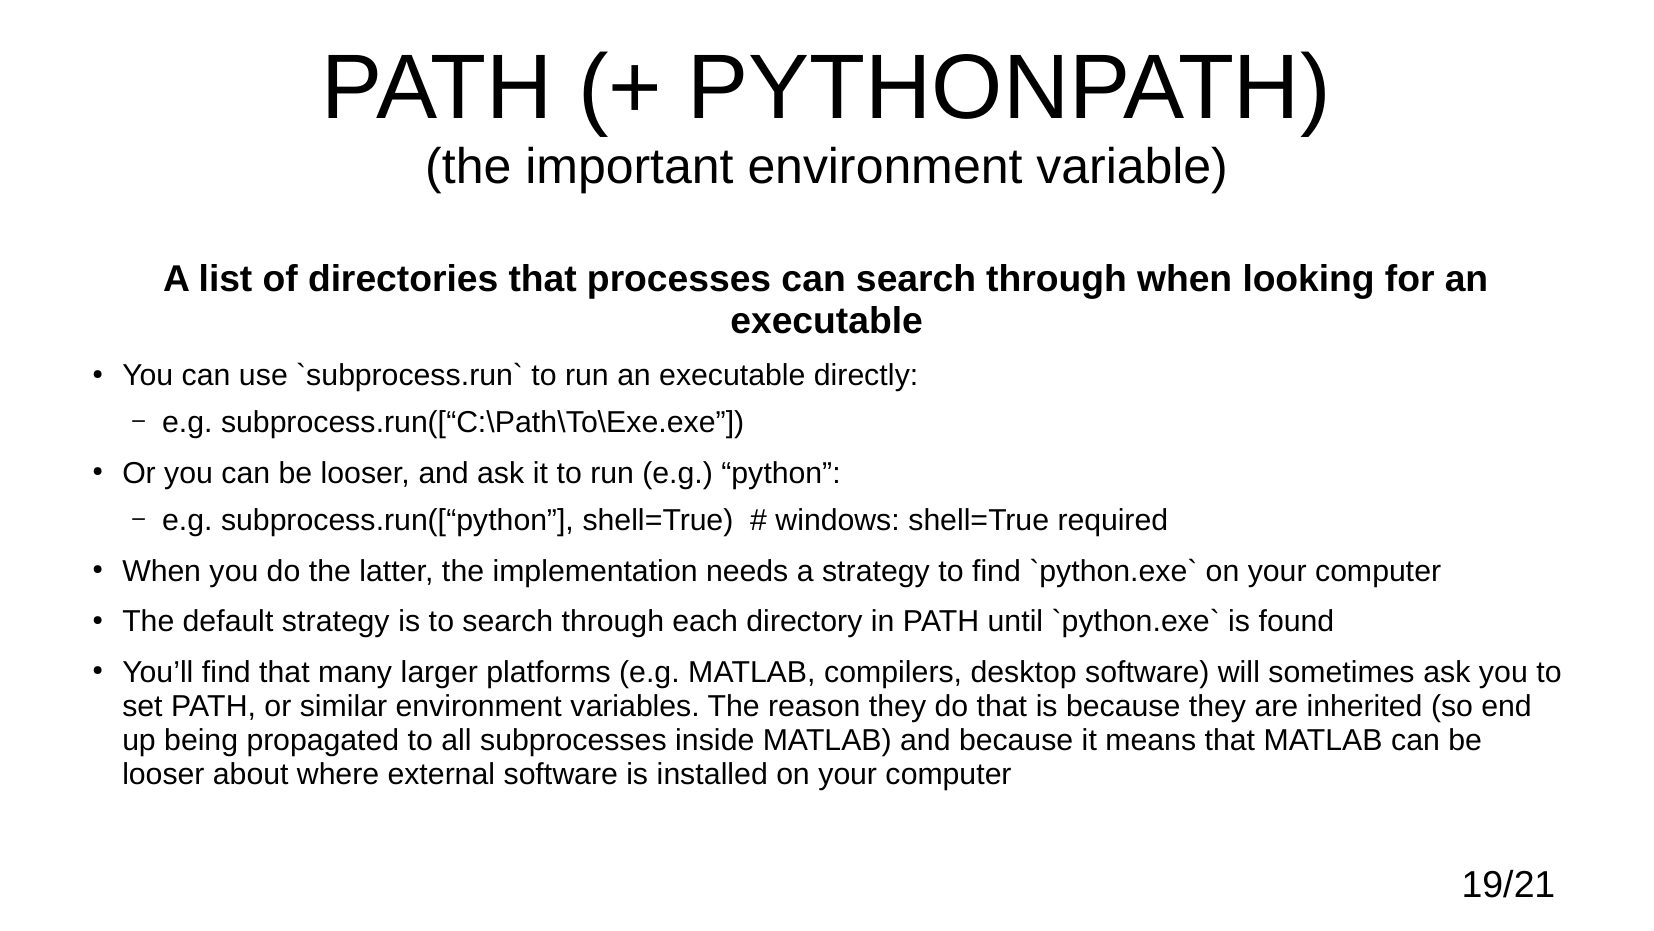

# PATH (+ PYTHONPATH) (the important environment variable)
A list of directories that processes can search through when looking for an executable
You can use `subprocess.run` to run an executable directly:
e.g. subprocess.run([“C:\Path\To\Exe.exe”])
Or you can be looser, and ask it to run (e.g.) “python”:
e.g. subprocess.run([“python”], shell=True) # windows: shell=True required
When you do the latter, the implementation needs a strategy to find `python.exe` on your computer
The default strategy is to search through each directory in PATH until `python.exe` is found
You’ll find that many larger platforms (e.g. MATLAB, compilers, desktop software) will sometimes ask you to set PATH, or similar environment variables. The reason they do that is because they are inherited (so end up being propagated to all subprocesses inside MATLAB) and because it means that MATLAB can be looser about where external software is installed on your computer